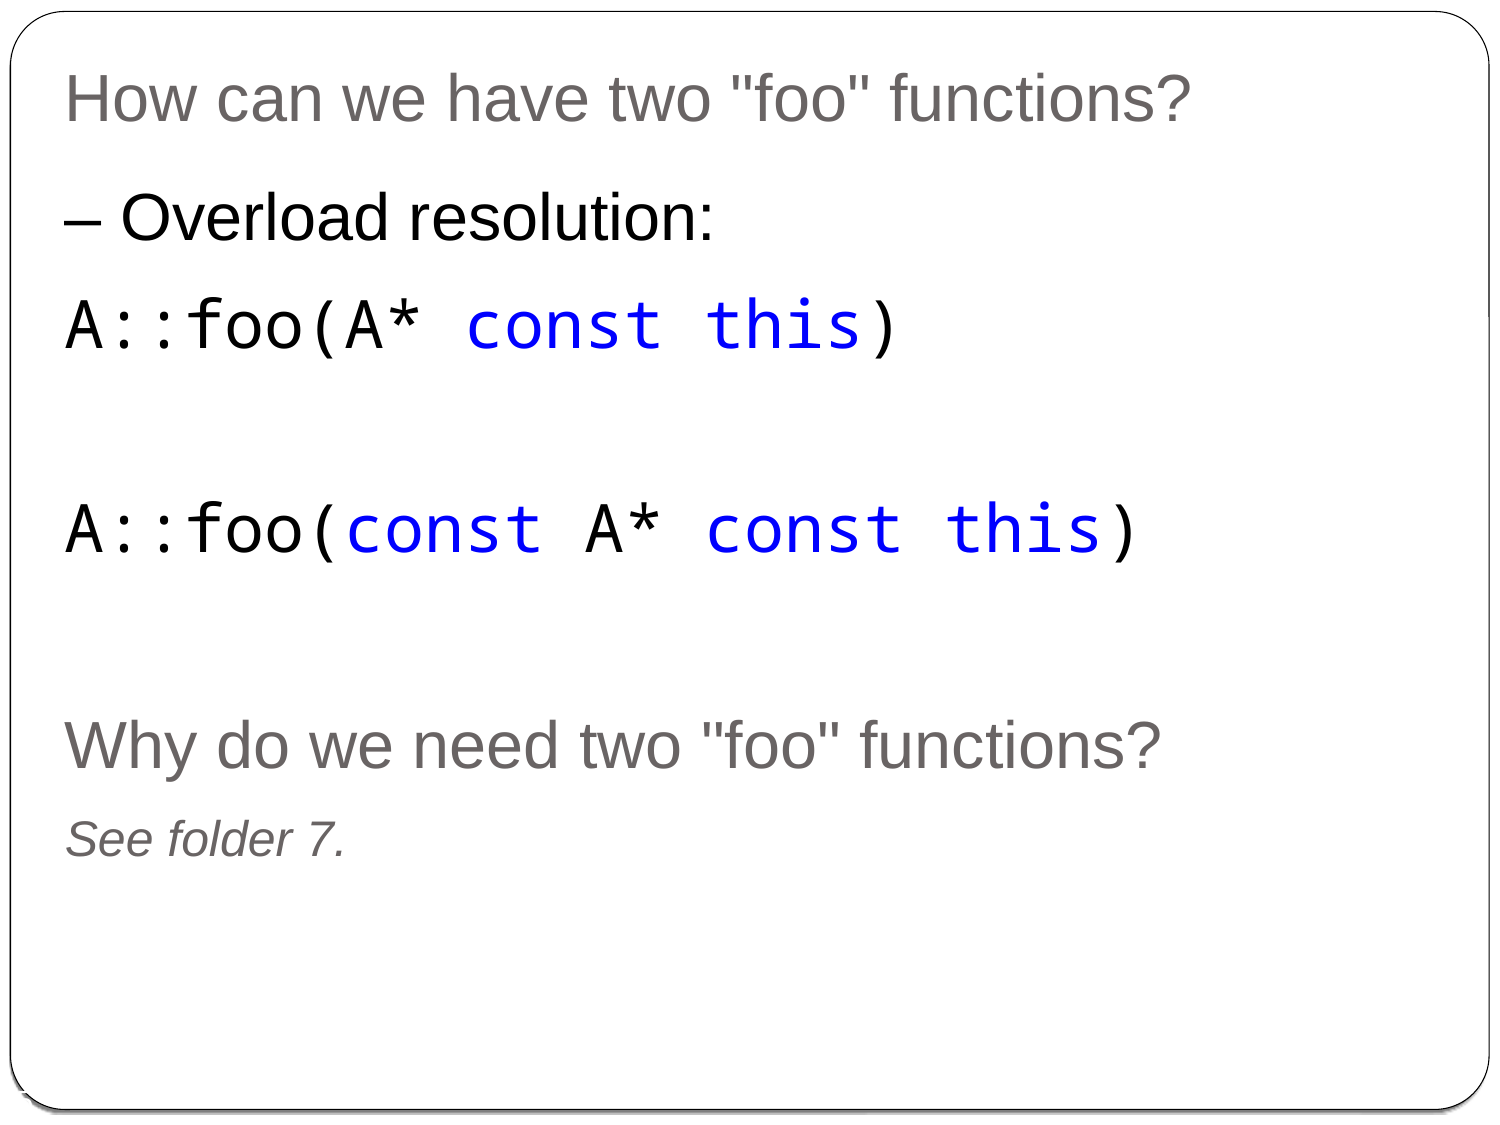

# How can we have two "foo" functions?
– Overload resolution:
A::foo(A* const this)
A::foo(const A* const this)
Why do we need two "foo" functions?
See folder 7.